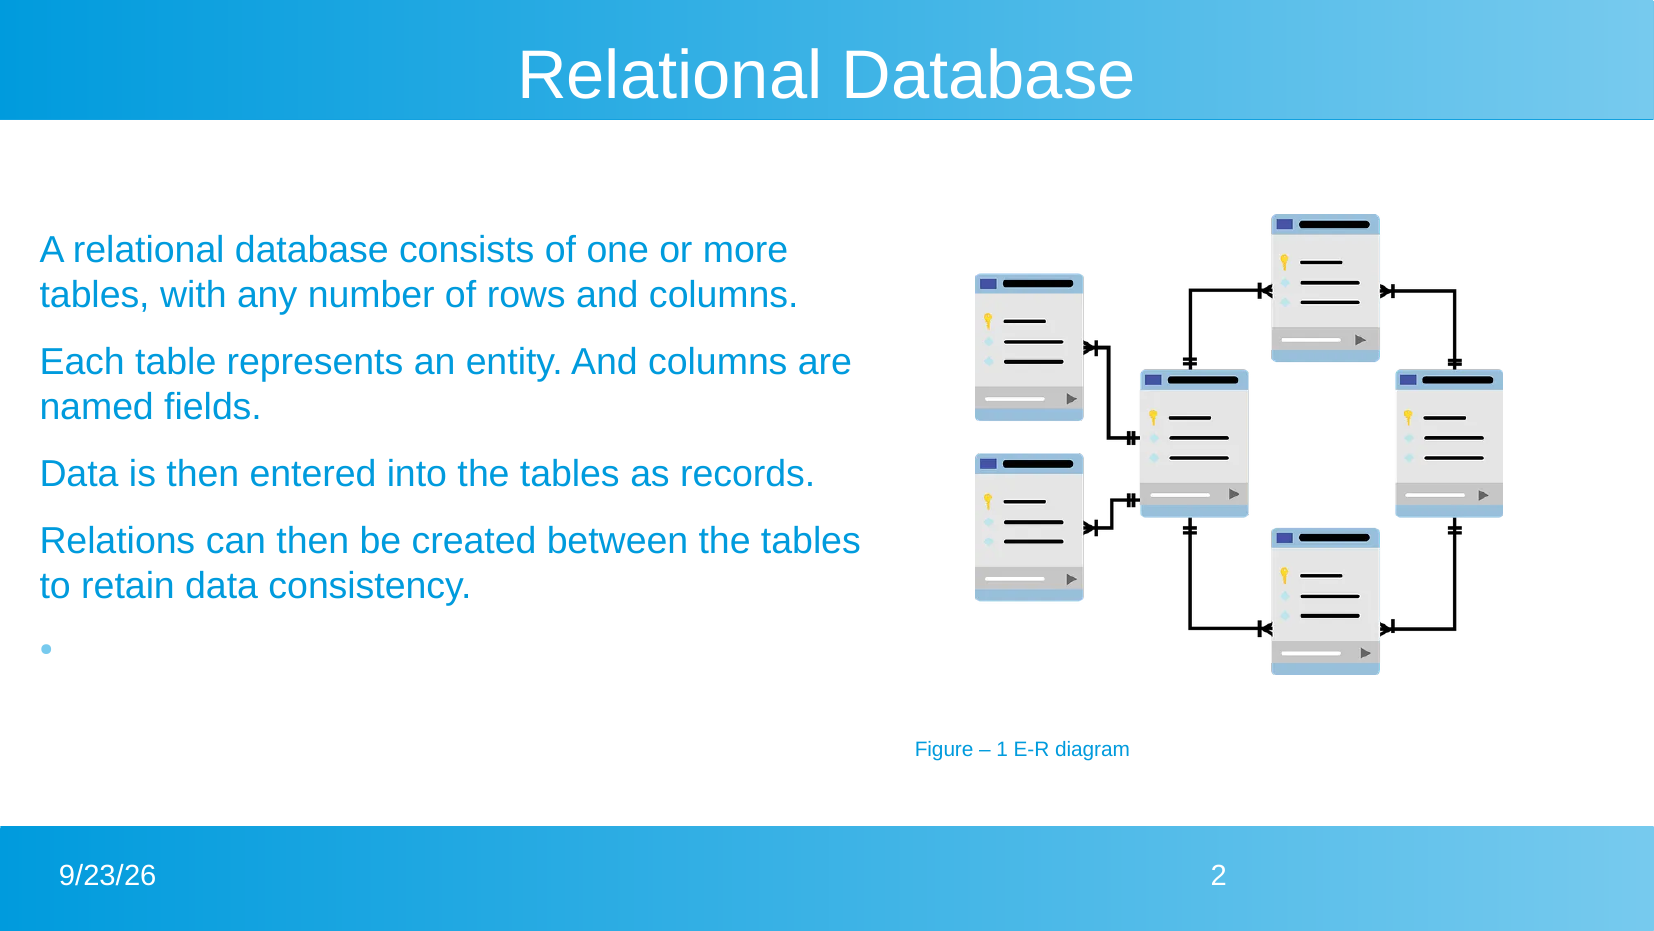

# Relational Database
A relational database consists of one or more tables, with any number of rows and columns.
Each table represents an entity. And columns are named fields.
Data is then entered into the tables as records.
Relations can then be created between the tables to retain data consistency.
Figure – 1 E-R diagram